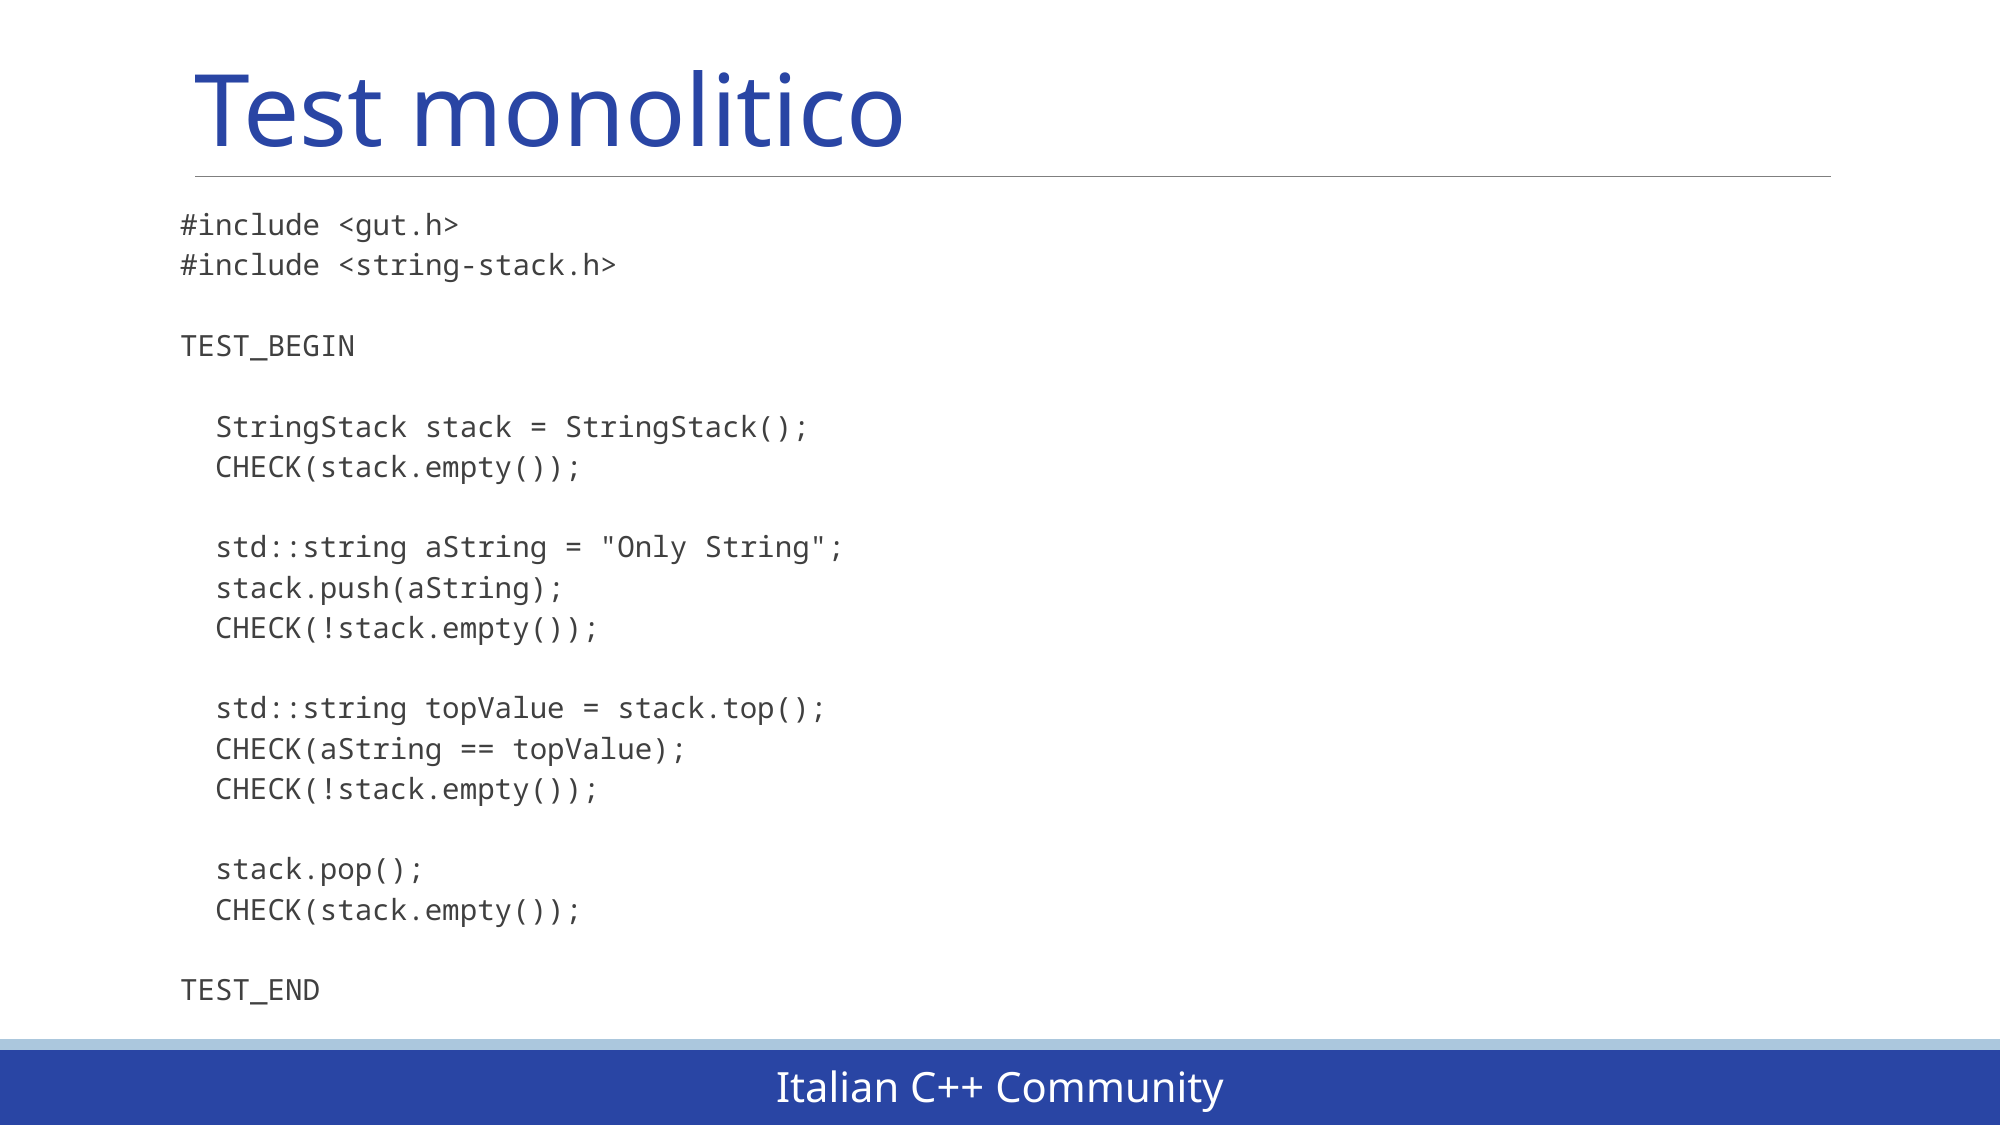

# Test monolitico
#include <gut.h>
#include <string-stack.h>
TEST_BEGIN
 StringStack stack = StringStack();
 CHECK(stack.empty());
 std::string aString = "Only String";
 stack.push(aString);
 CHECK(!stack.empty());
 std::string topValue = stack.top();
 CHECK(aString == topValue);
 CHECK(!stack.empty());
 stack.pop();
 CHECK(stack.empty());
TEST_END